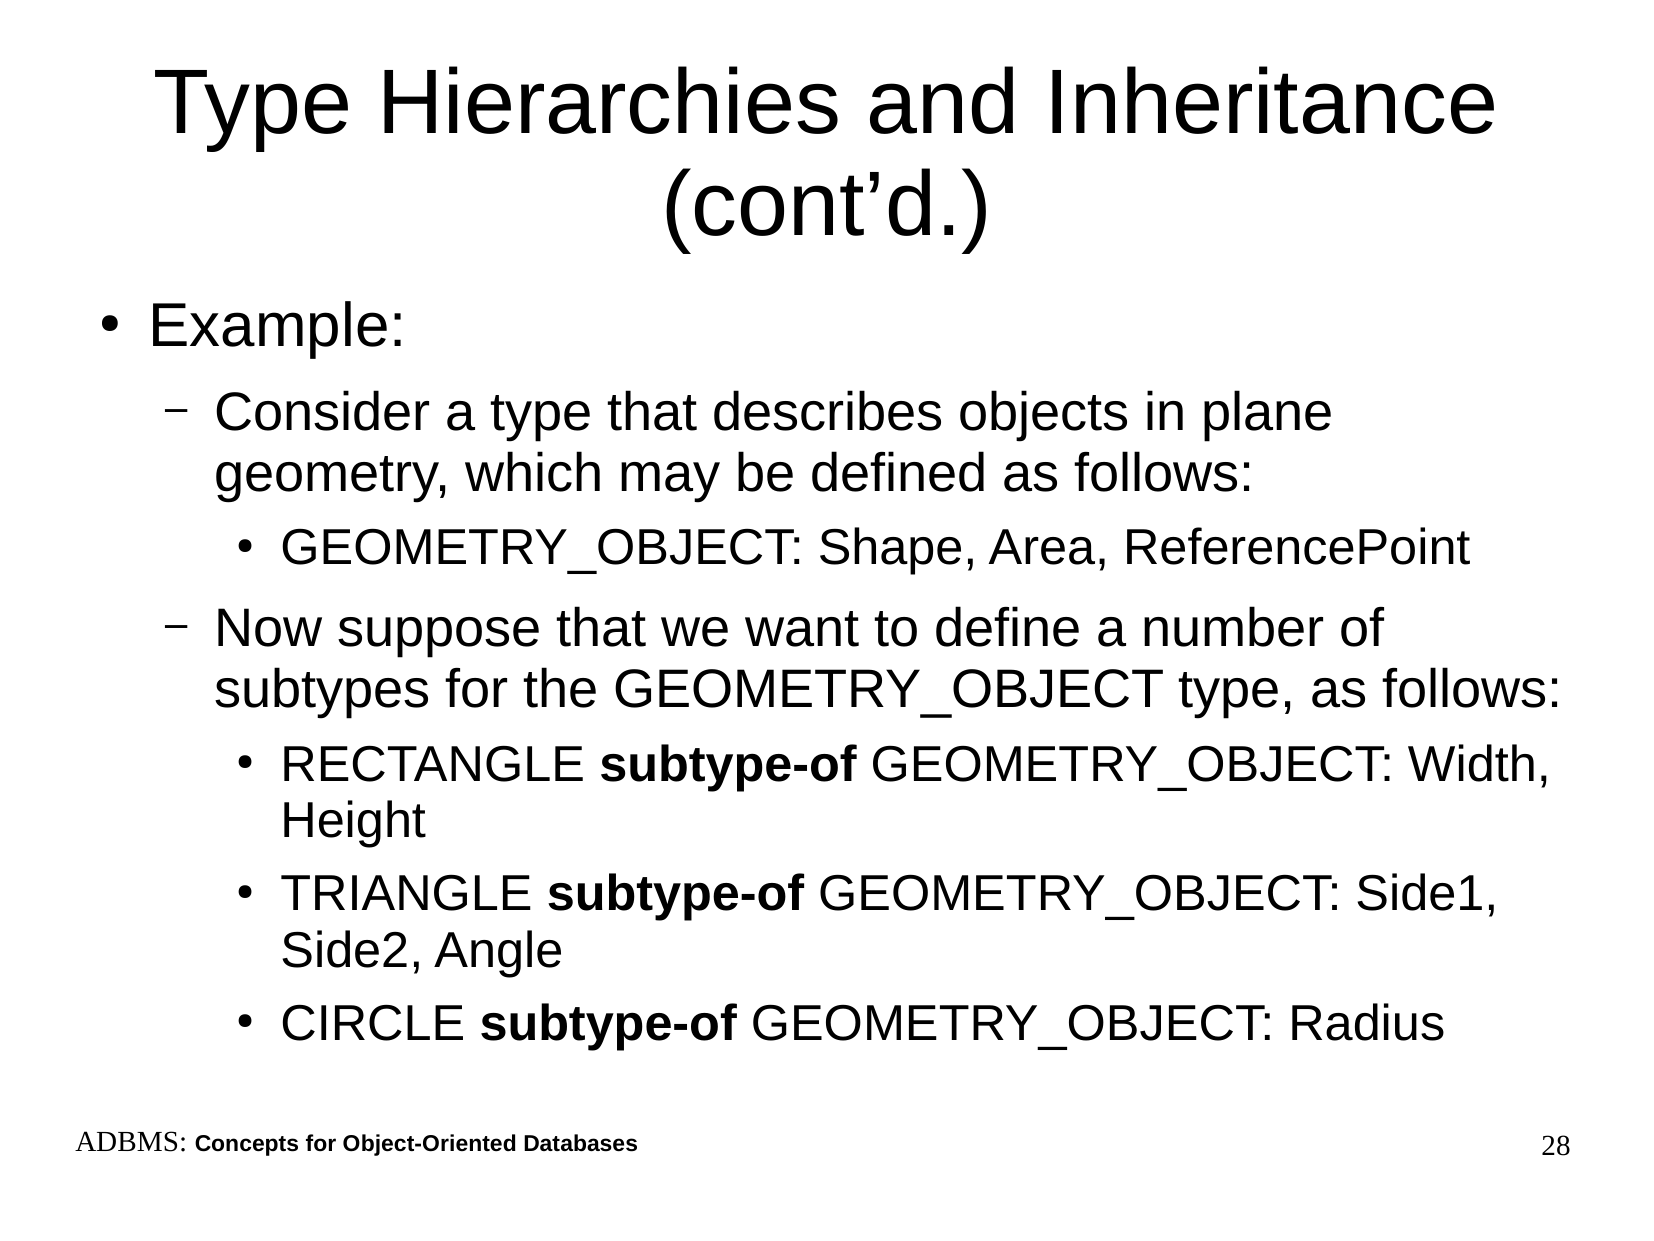

# Type Hierarchies and Inheritance (cont’d.)
Example:
Consider a type that describes objects in plane geometry, which may be defined as follows:
GEOMETRY_OBJECT: Shape, Area, ReferencePoint
Now suppose that we want to define a number of subtypes for the GEOMETRY_OBJECT type, as follows:
RECTANGLE subtype-of GEOMETRY_OBJECT: Width, Height
TRIANGLE subtype-of GEOMETRY_OBJECT: Side1, Side2, Angle
CIRCLE subtype-of GEOMETRY_OBJECT: Radius